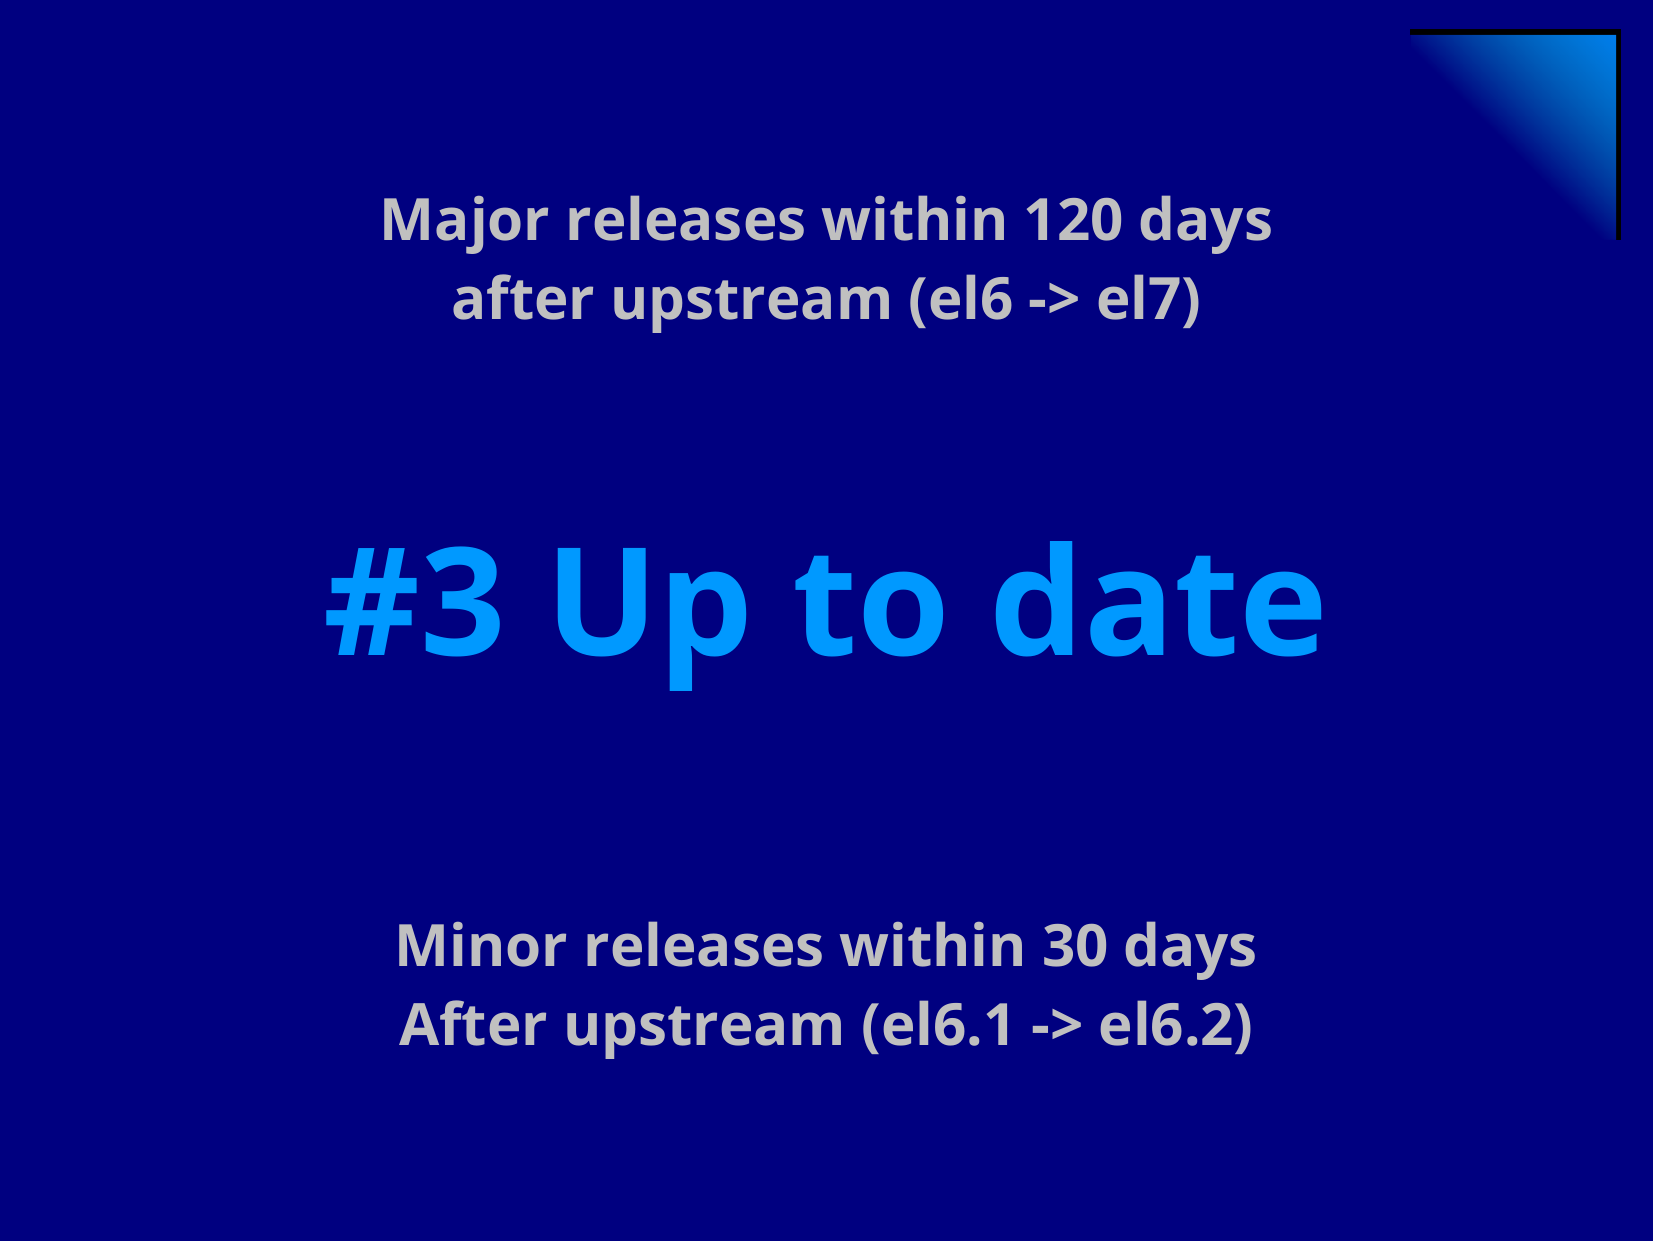

# Major releases within 120 days
after upstream (el6 -> el7)
#3 Up to date
Minor releases within 30 days
After upstream (el6.1 -> el6.2)